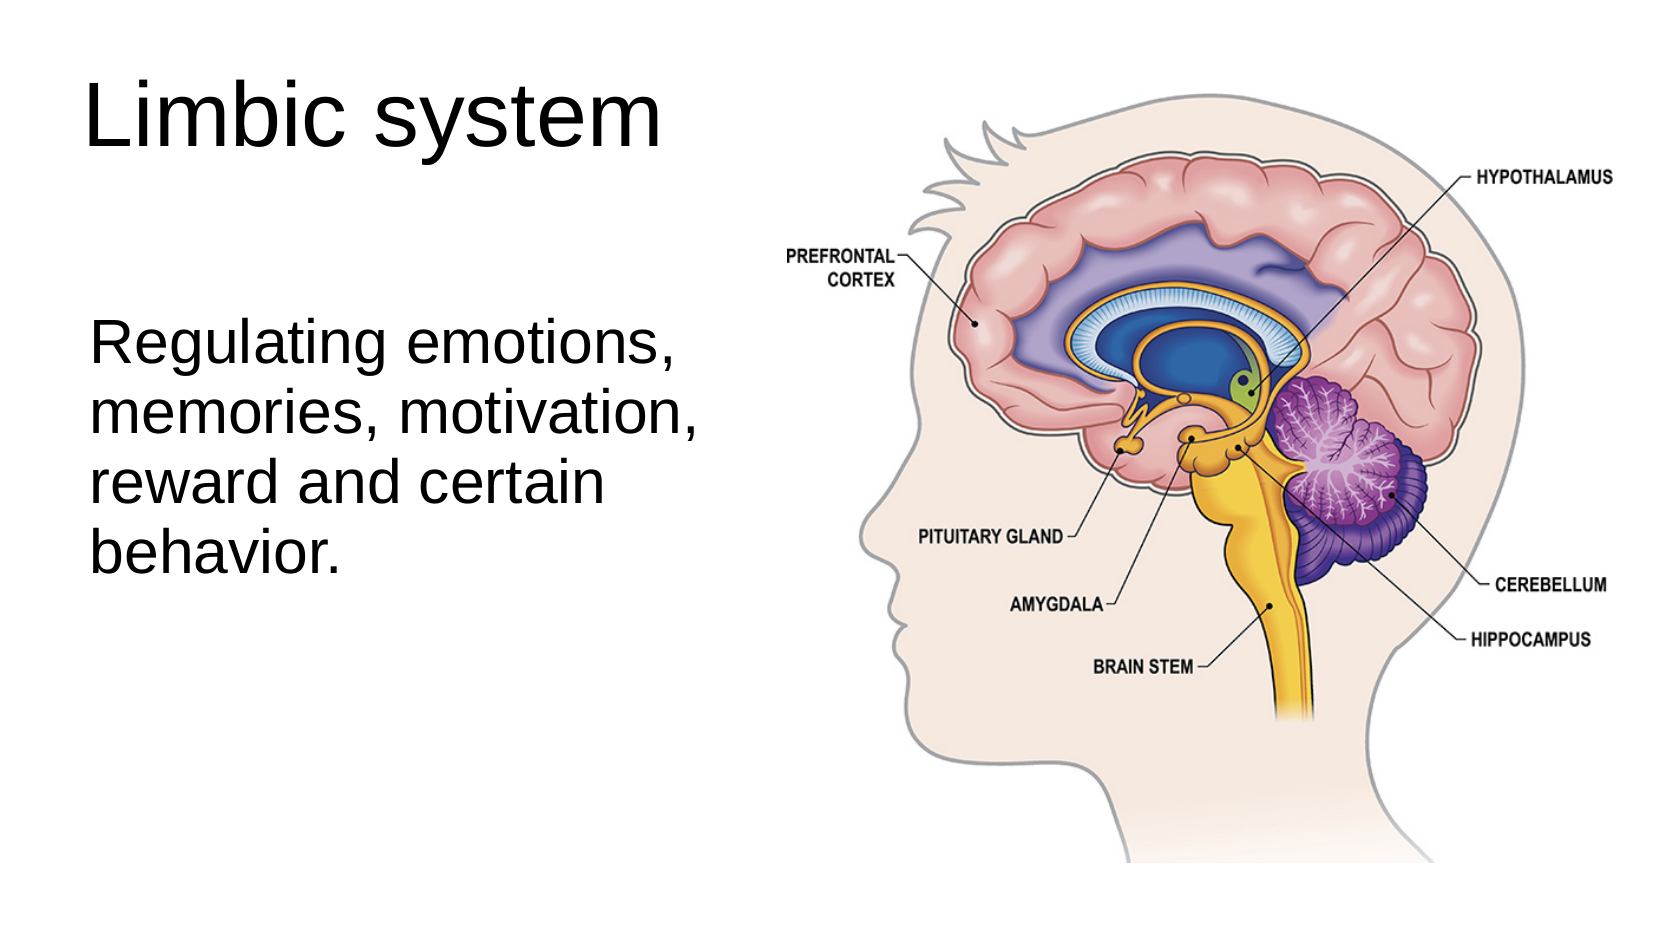

# Limbic system
Regulating emotions, memories, motivation, reward and certain behavior.